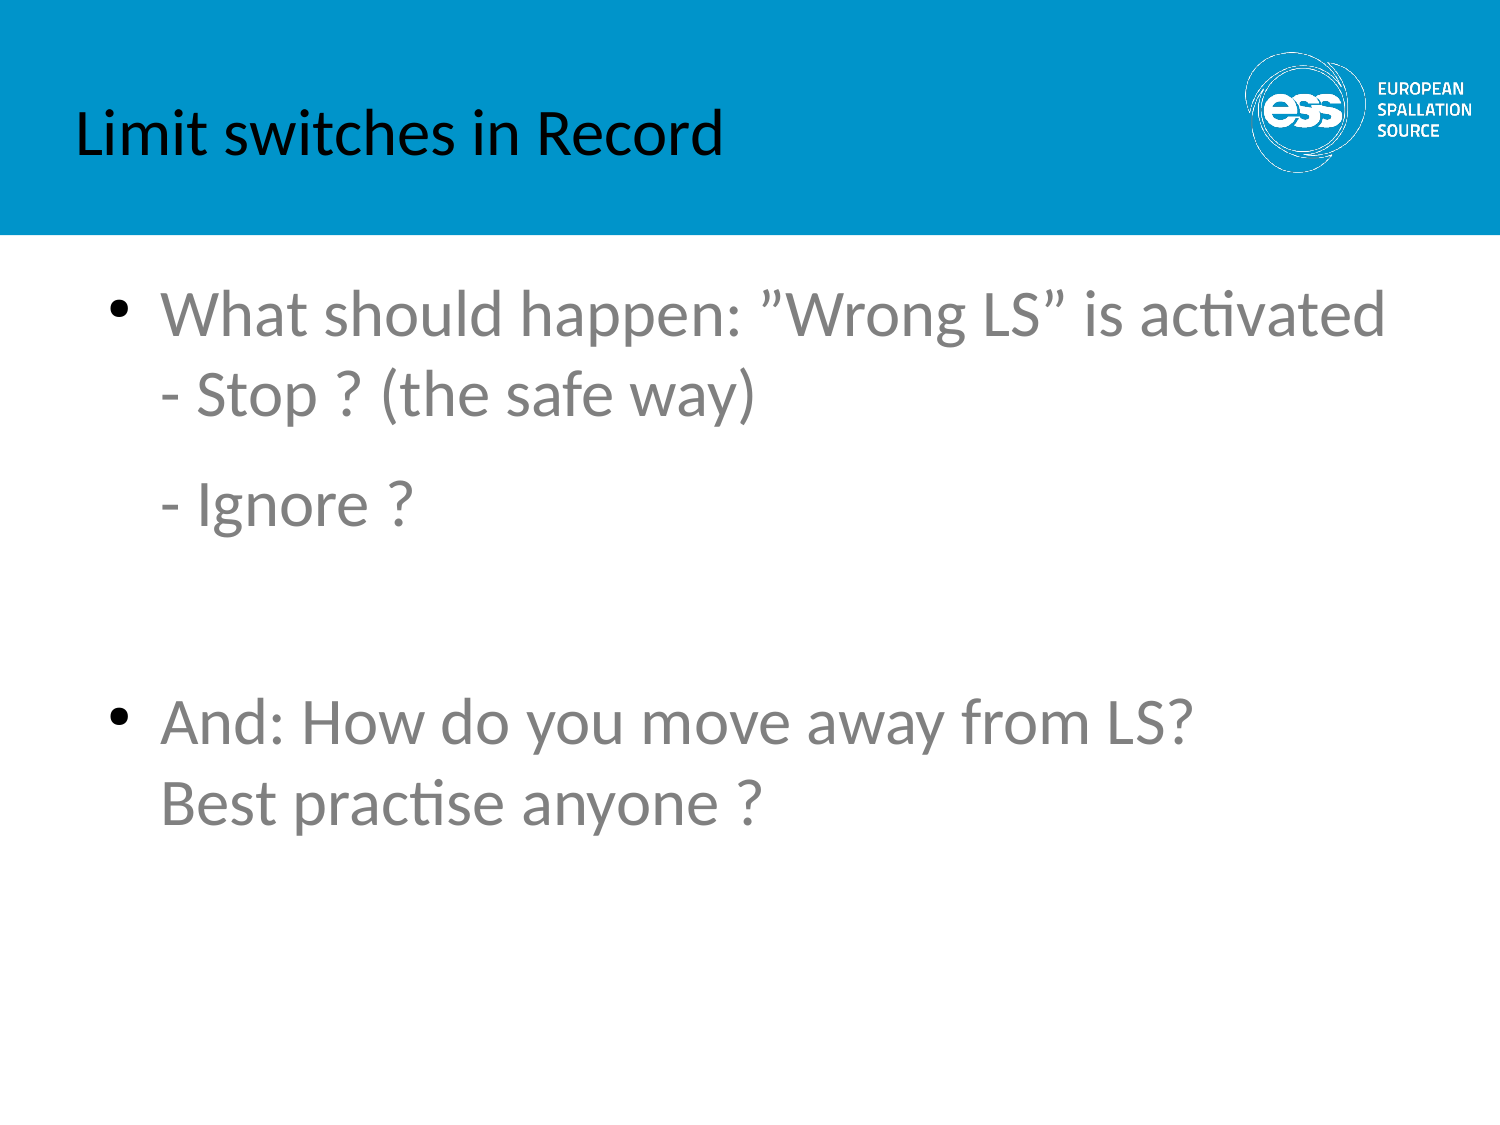

# Limit switches in Record
What should happen: ”Wrong LS” is activated
- Stop ? (the safe way)
- Ignore ?
And: How do you move away from LS?
Best practise anyone ?